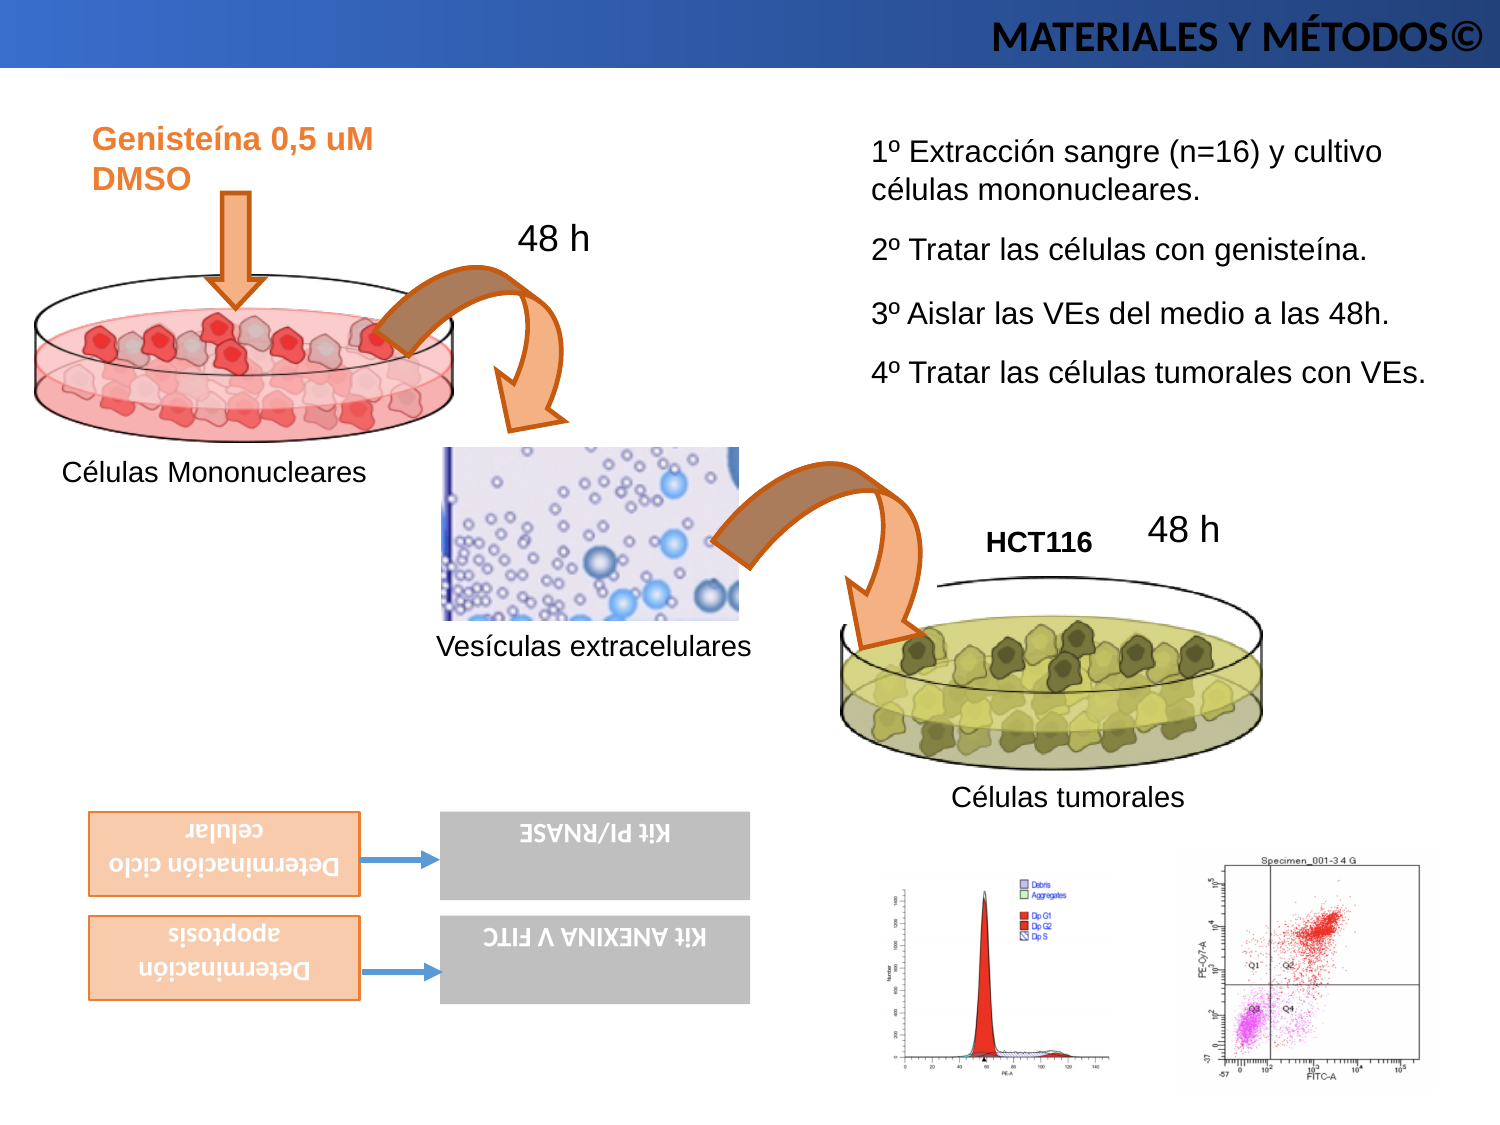

MATERIALES Y MÉTODOS©
Genisteína 0,5 uM
DMSO
Células Mononucleares
48 h
Vesículas extracelulares
48 h
Células tumorales
1º Extracción sangre (n=16) y cultivo células mononucleares.
2º Tratar las células con genisteína.
3º Aislar las VEs del medio a las 48h.
4º Tratar las células tumorales con VEs.
HCT116
Kit PI/RNASE
Determinación ciclo celular
Kit ANEXINA V FITC
Determinación apoptosis